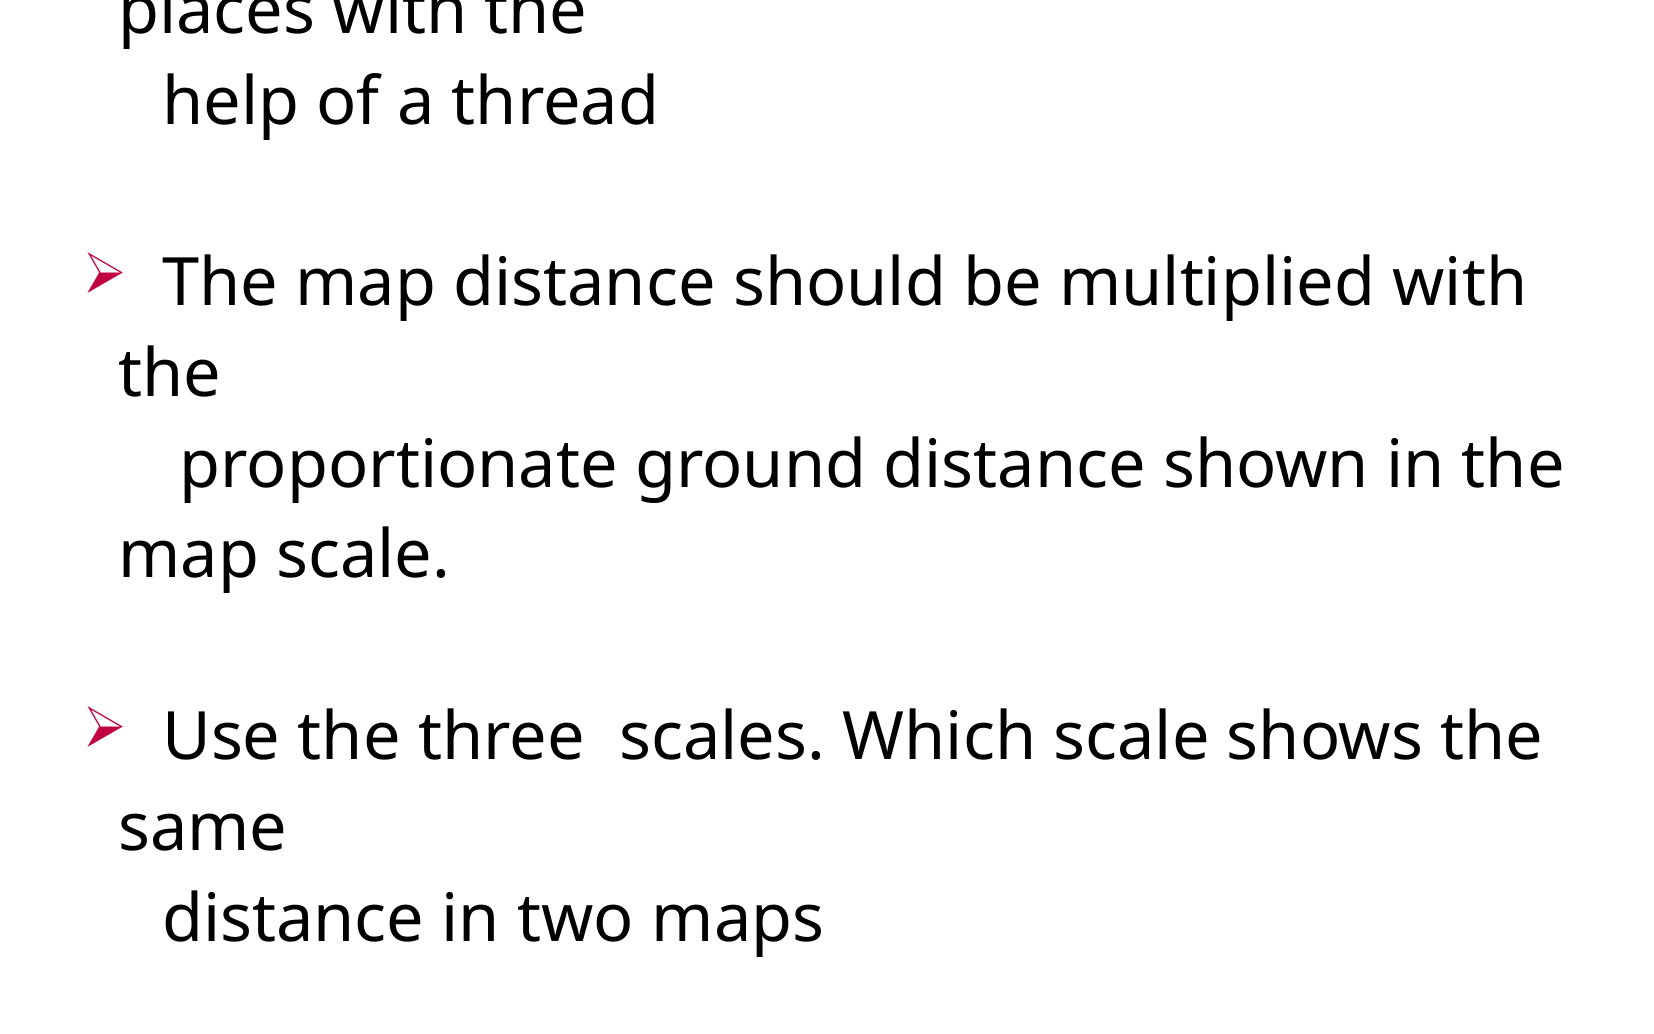

# Find the map distance between the two places with the
 help of a thread
 The map distance should be multiplied with the
 proportionate ground distance shown in the map scale.
 Use the three scales. Which scale shows the same
 distance in two maps
 What can be understand from this ?